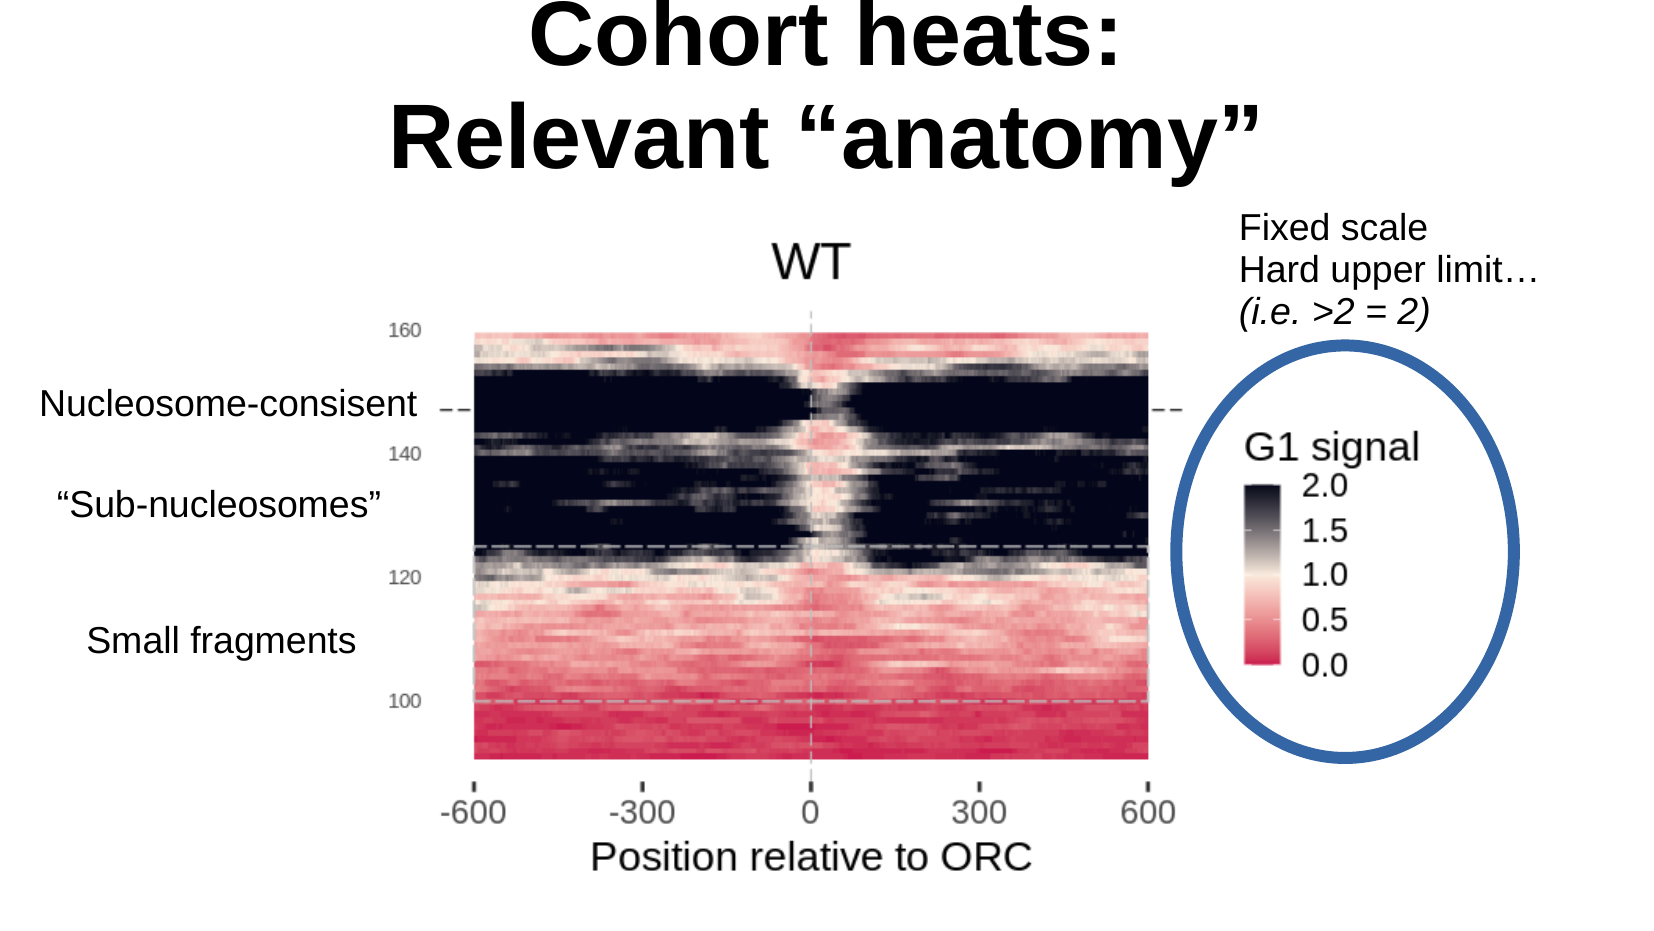

# Cohort heats: Relevant “anatomy”
Fixed scale
Hard upper limit…
(i.e. >2 = 2)
Nucleosome-consisent
“Sub-nucleosomes”
Small fragments